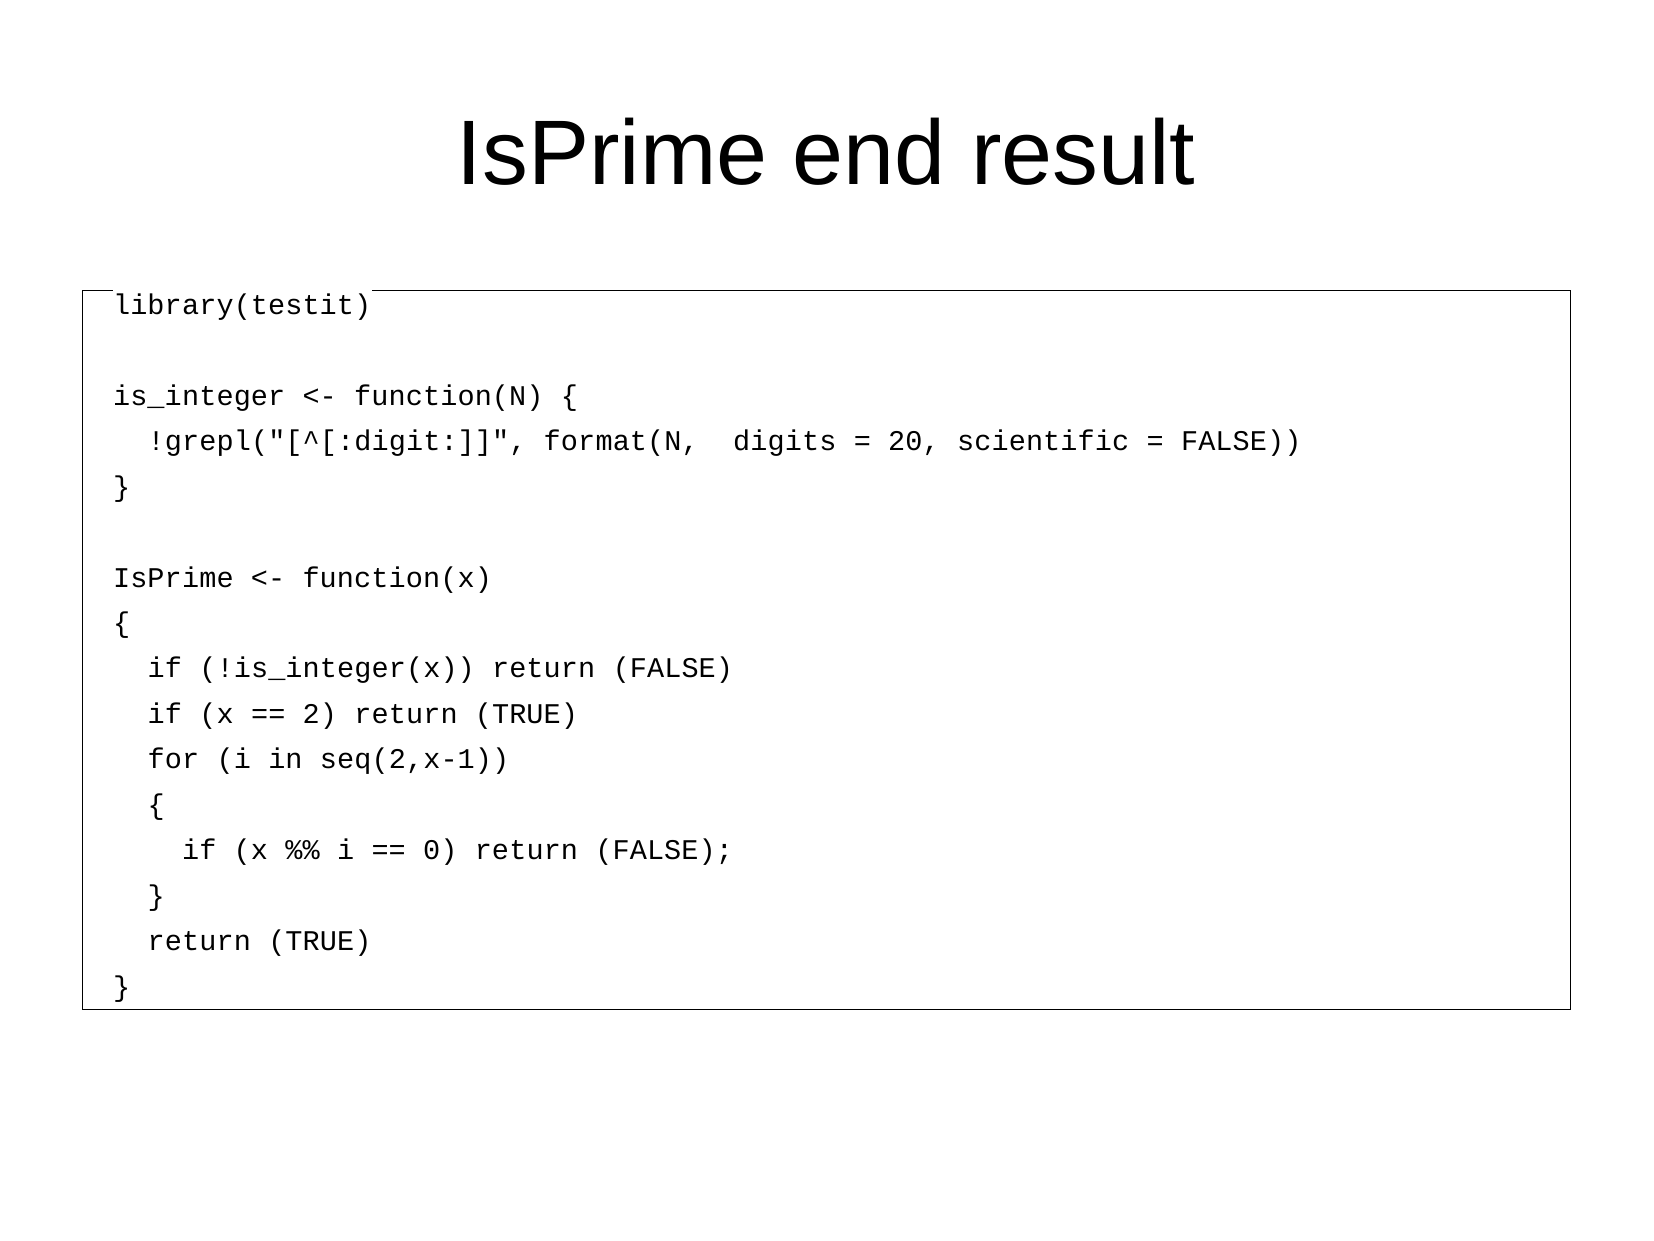

# IsPrime end result
library(testit)
is_integer <- function(N) {
 !grepl("[^[:digit:]]", format(N, digits = 20, scientific = FALSE))
}
IsPrime <- function(x)
{
 if (!is_integer(x)) return (FALSE)
 if (x == 2) return (TRUE)
 for (i in seq(2,x-1))
 {
 if (x %% i == 0) return (FALSE);
 }
 return (TRUE)
}